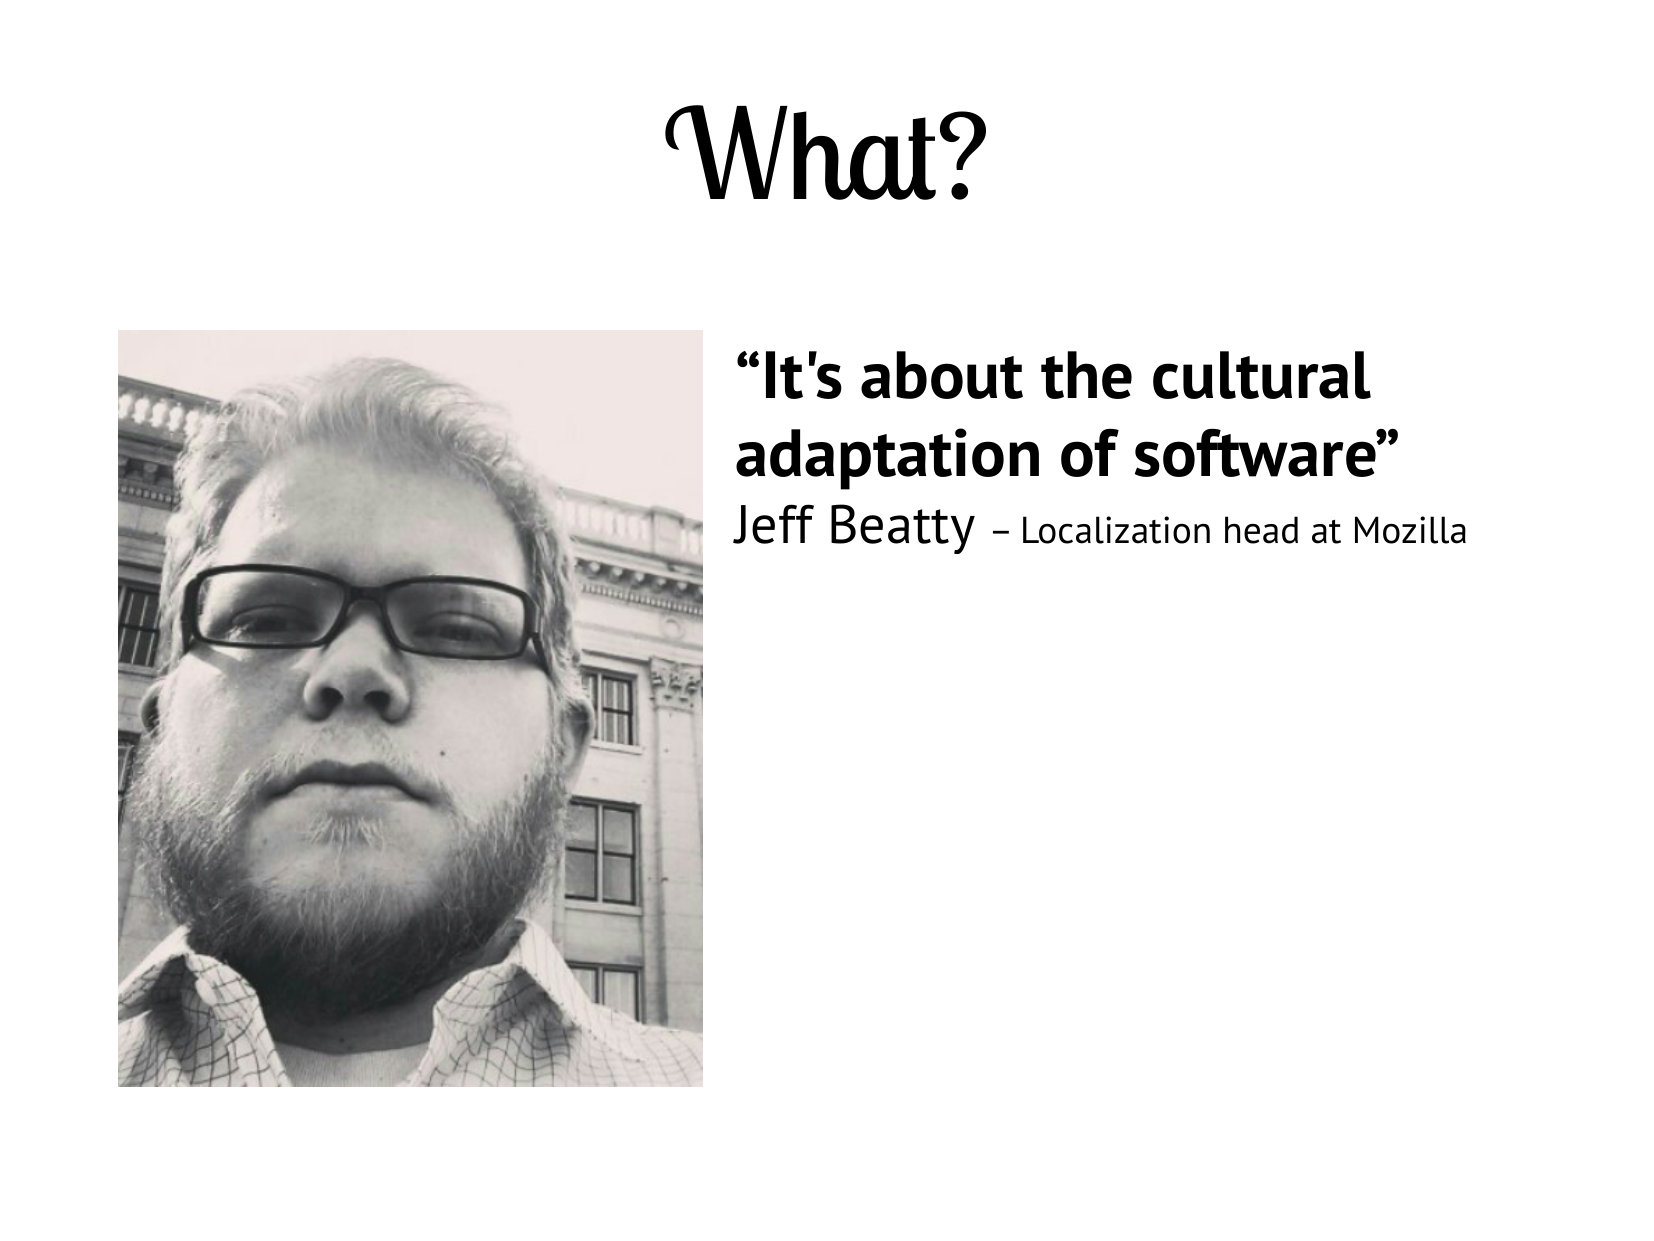

# What?
“It's about the cultural adaptation of software”
Jeff Beatty – Localization head at Mozilla